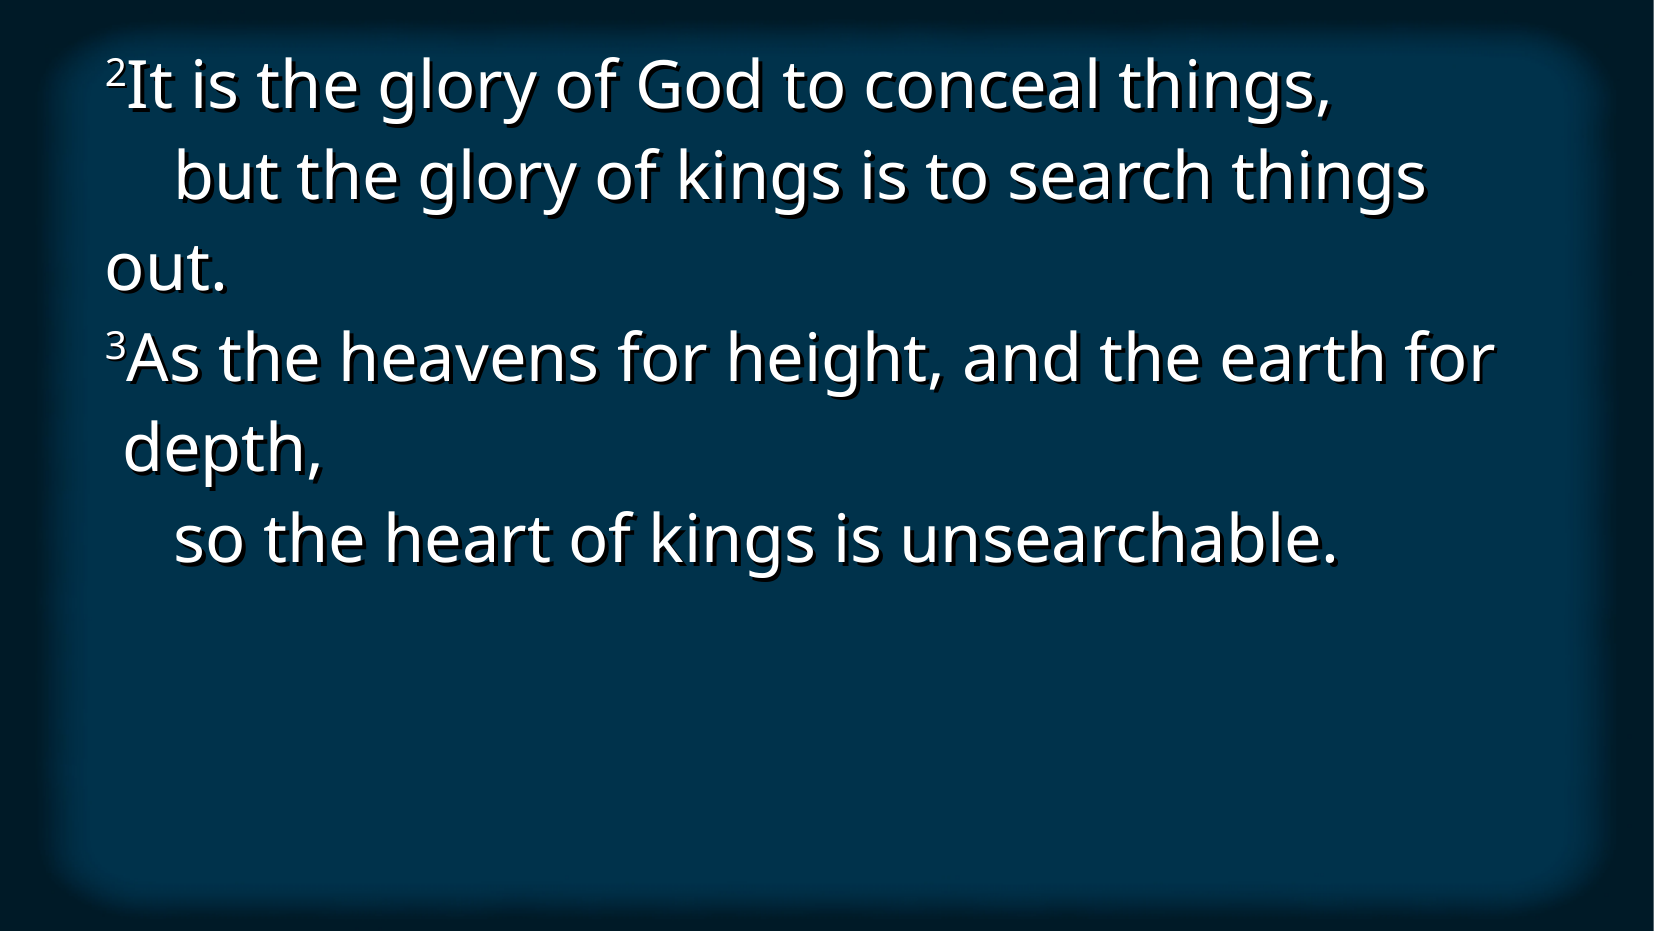

2It is the glory of God to conceal things,
 but the glory of kings is to search things out.
3As the heavens for height, and the earth for
 depth,
 so the heart of kings is unsearchable.